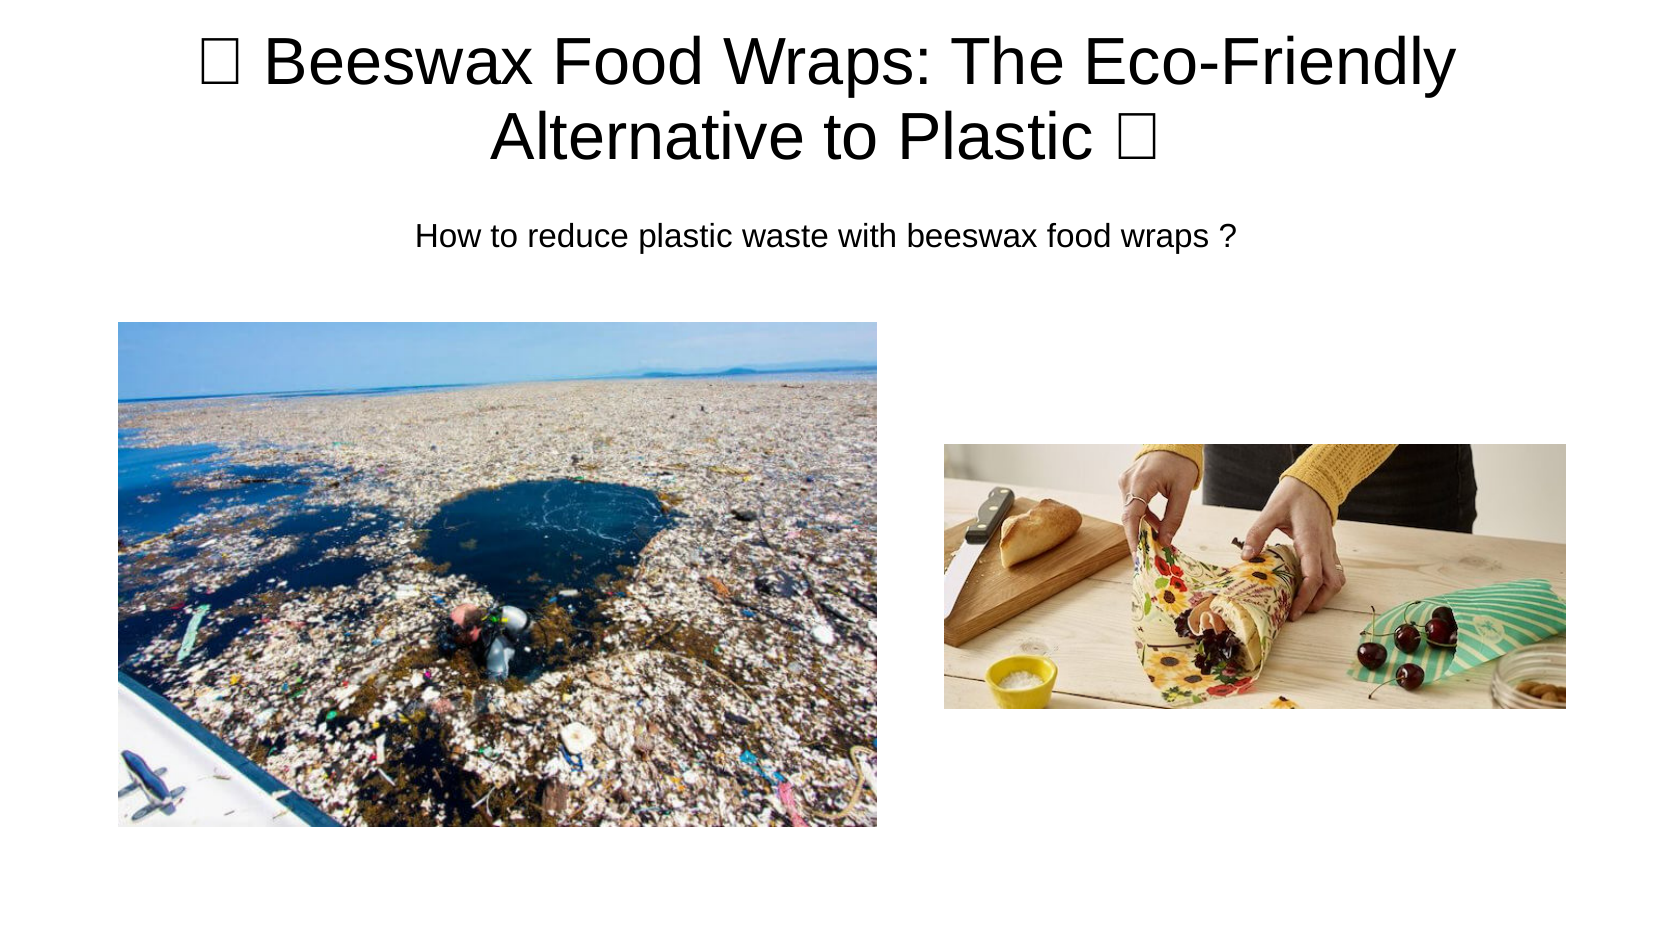

# 💚 Beeswax Food Wraps: The Eco-Friendly Alternative to Plastic 💚
How to reduce plastic waste with beeswax food wraps ?